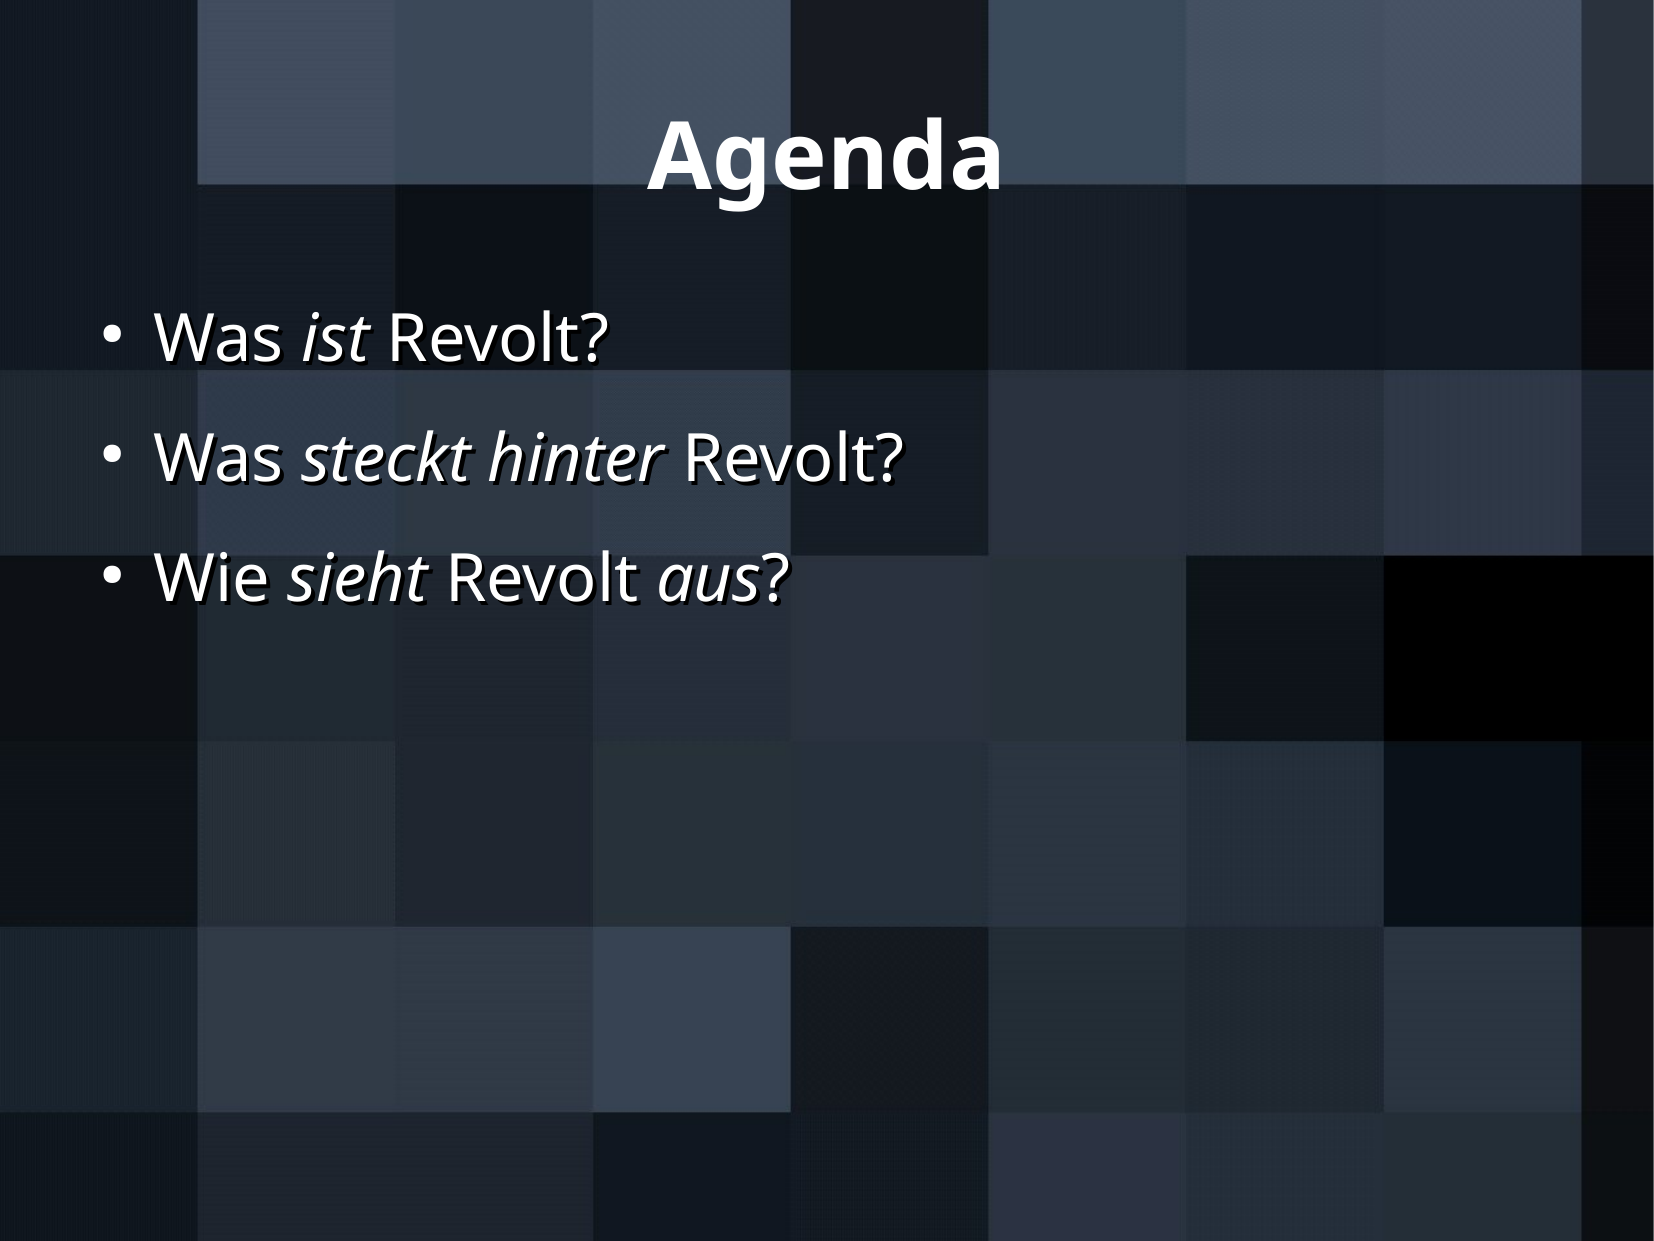

# Agenda
Was ist Revolt?
Was steckt hinter Revolt?
Wie sieht Revolt aus?